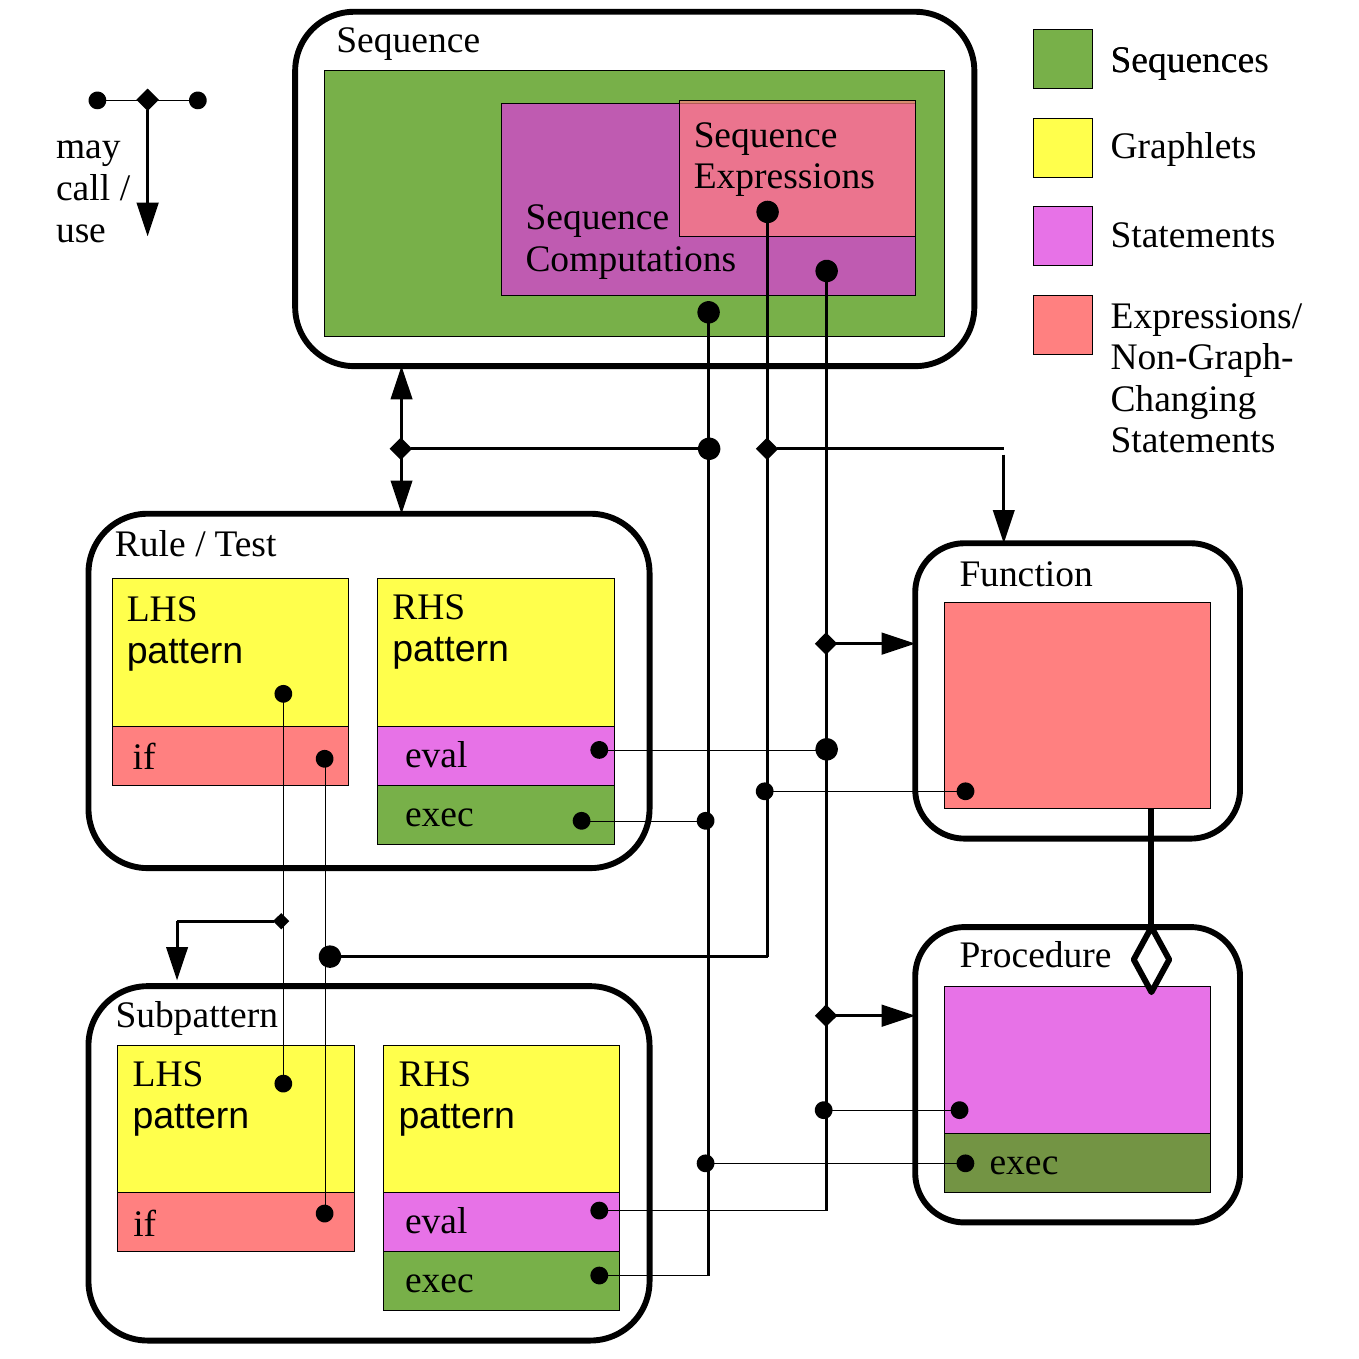

Sequence
Sequence
Sequences
Sequence
Expressions
may call / use
Graphlets
Sequence
Computations
Statements
Expressions/
Non-Graph-Changing
Statements
Rule / Test
Function
RHS
pattern
LHS
pattern
eval
if
exec
Procedure
Subpattern
LHS
pattern
RHS
pattern
exec
eval
if
exec